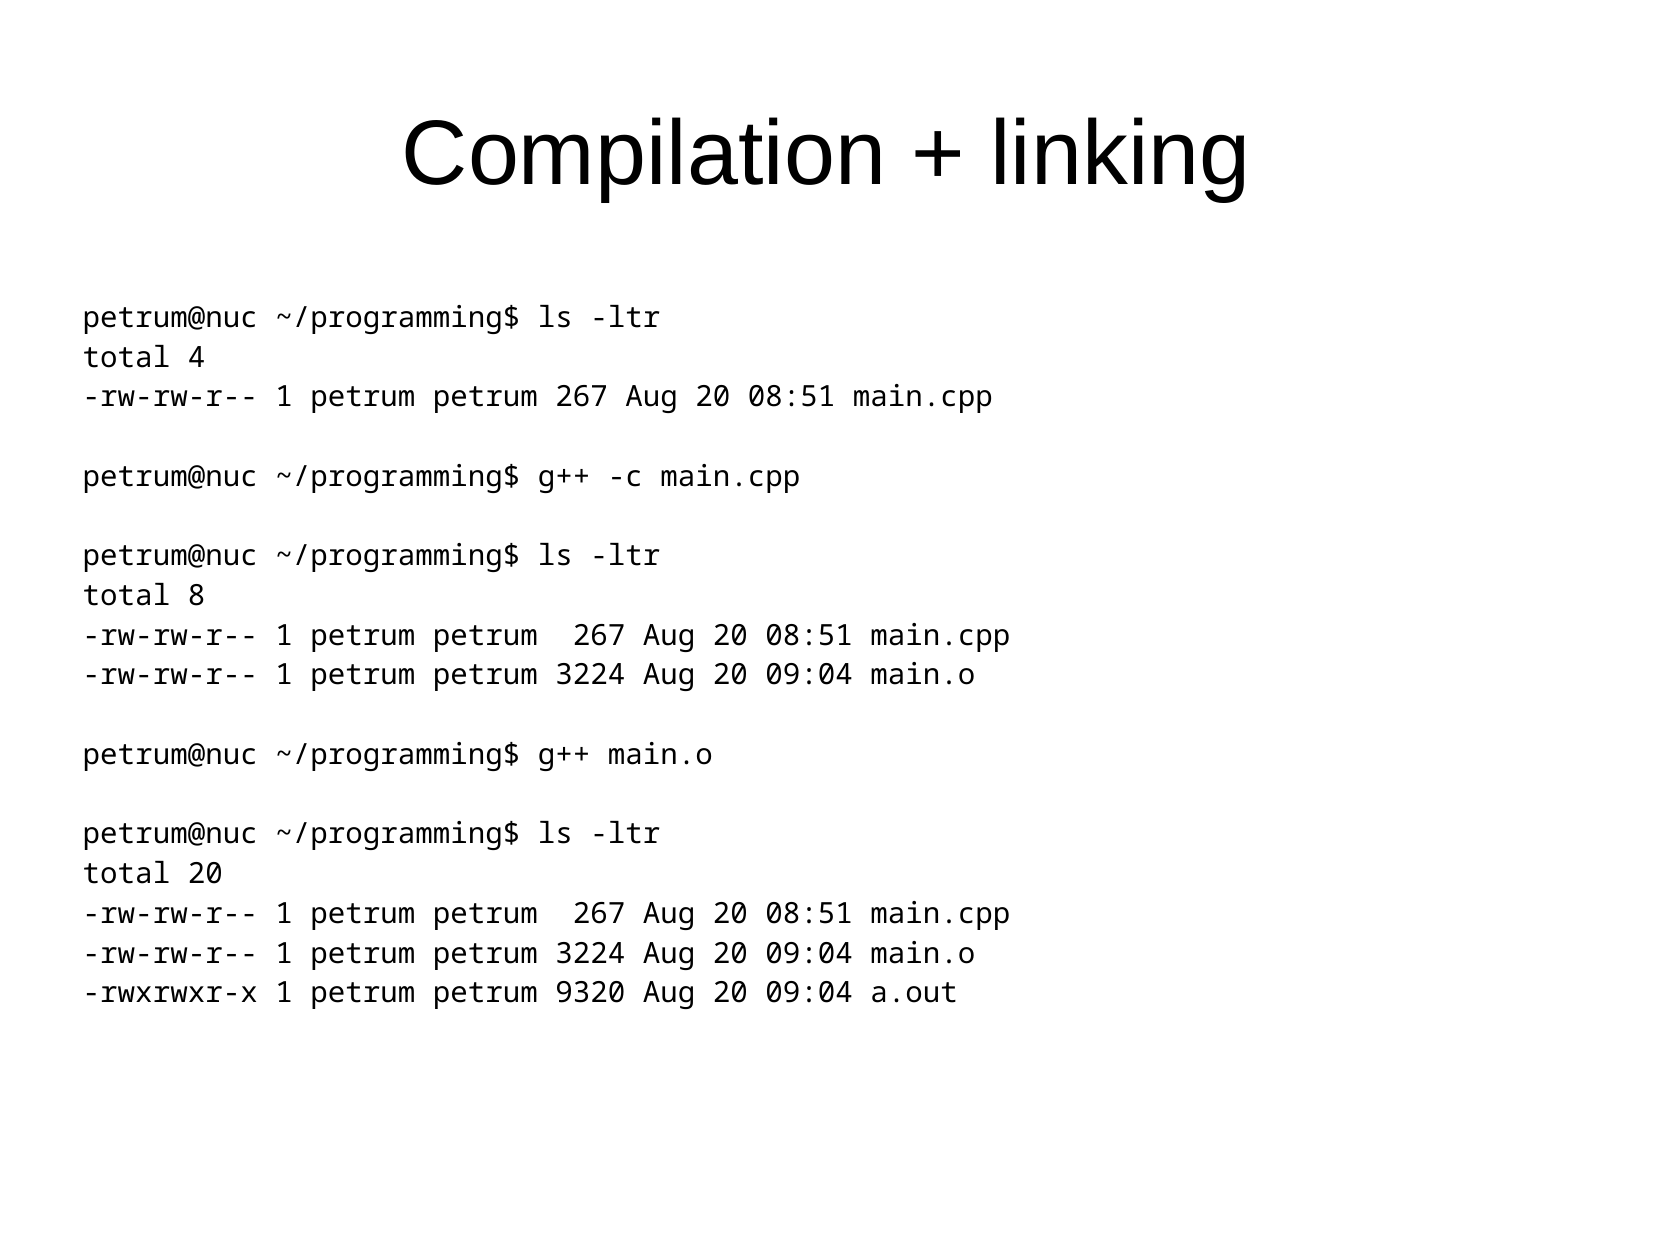

# Compilation + linking
petrum@nuc ~/programming$ ls -ltr
total 4
-rw-rw-r-- 1 petrum petrum 267 Aug 20 08:51 main.cpp
petrum@nuc ~/programming$ g++ -c main.cpp
petrum@nuc ~/programming$ ls -ltr
total 8
-rw-rw-r-- 1 petrum petrum 267 Aug 20 08:51 main.cpp
-rw-rw-r-- 1 petrum petrum 3224 Aug 20 09:04 main.o
petrum@nuc ~/programming$ g++ main.o
petrum@nuc ~/programming$ ls -ltr
total 20
-rw-rw-r-- 1 petrum petrum 267 Aug 20 08:51 main.cpp
-rw-rw-r-- 1 petrum petrum 3224 Aug 20 09:04 main.o
-rwxrwxr-x 1 petrum petrum 9320 Aug 20 09:04 a.out